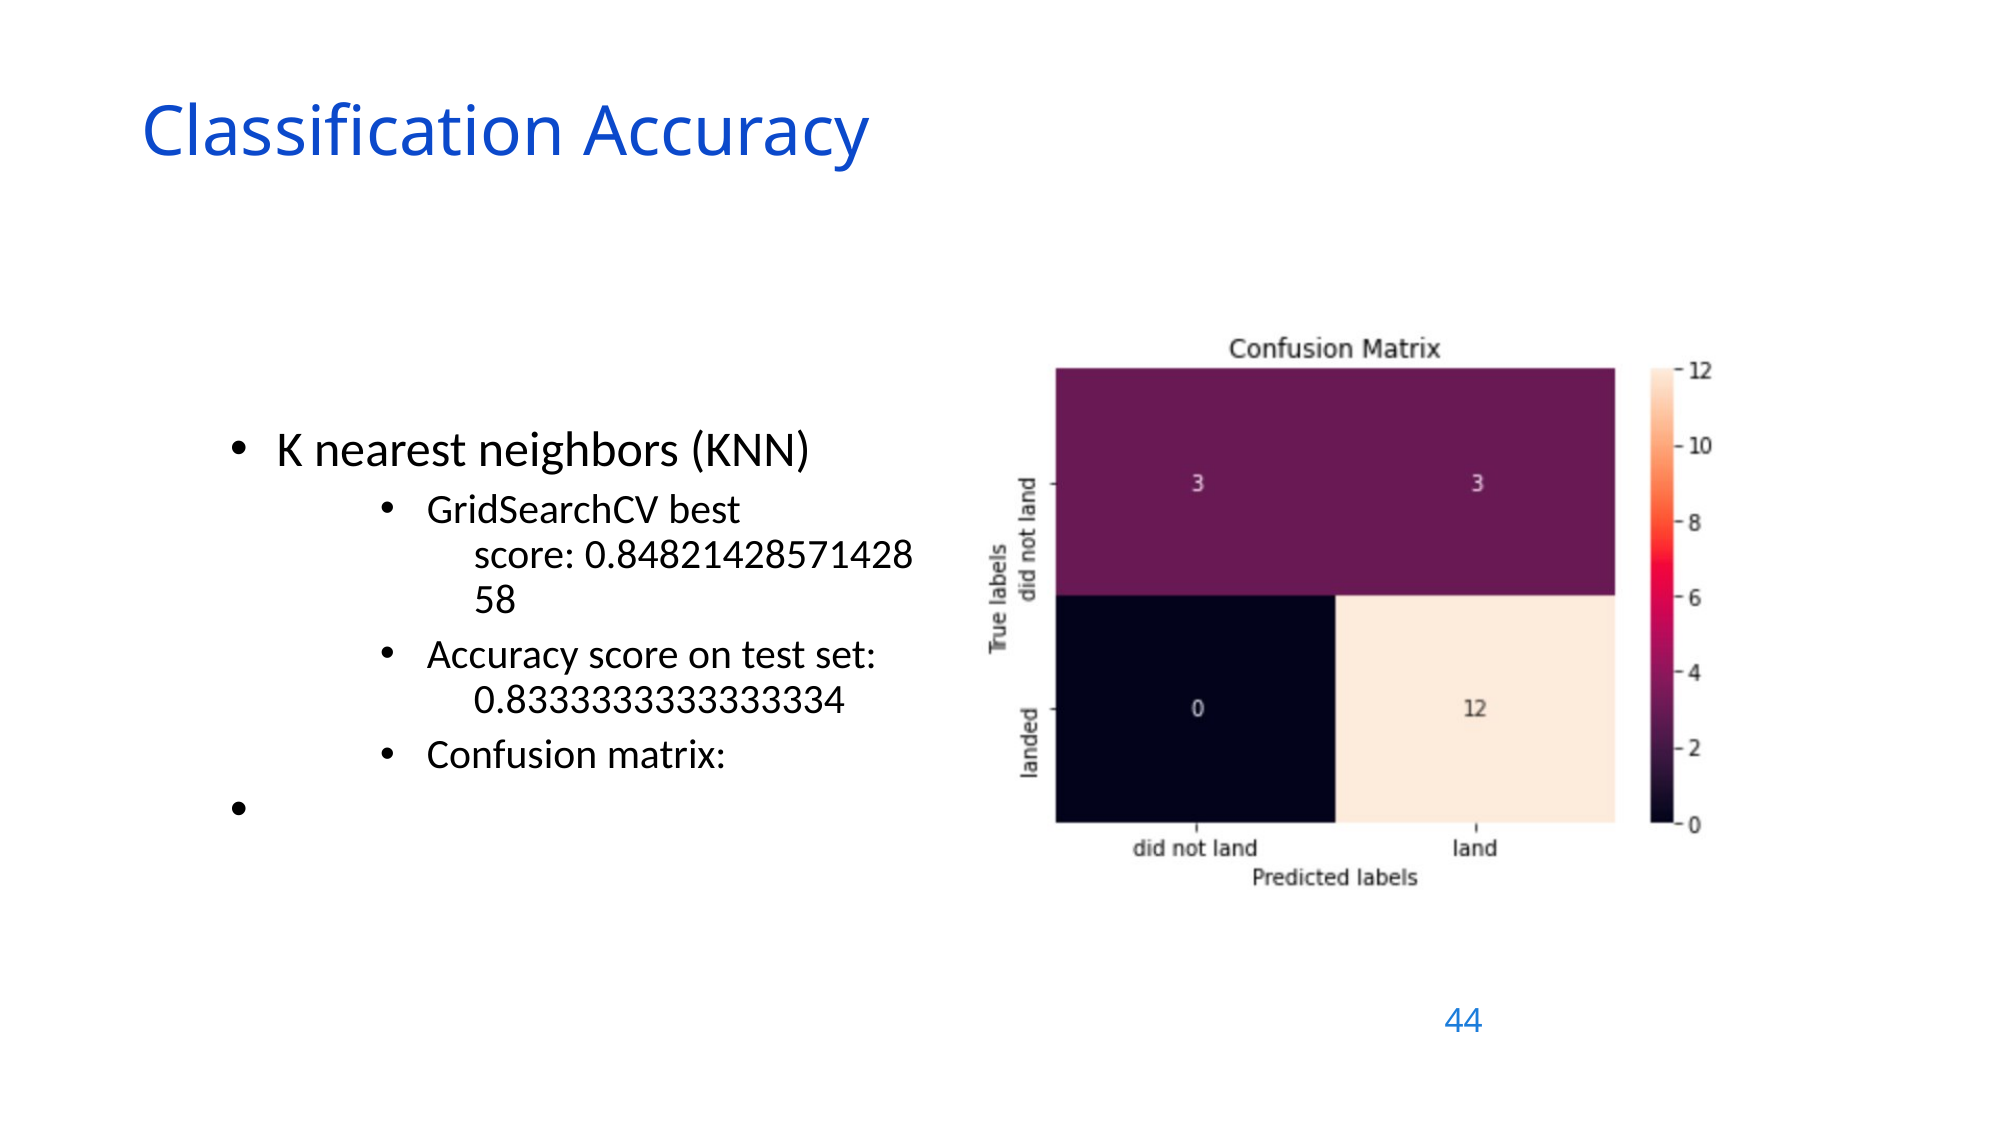

Classification Accuracy
K nearest neighbors (KNN)
GridSearchCV best score: 0.8482142857142858
Accuracy score on test set: 0.8333333333333334
Confusion matrix: